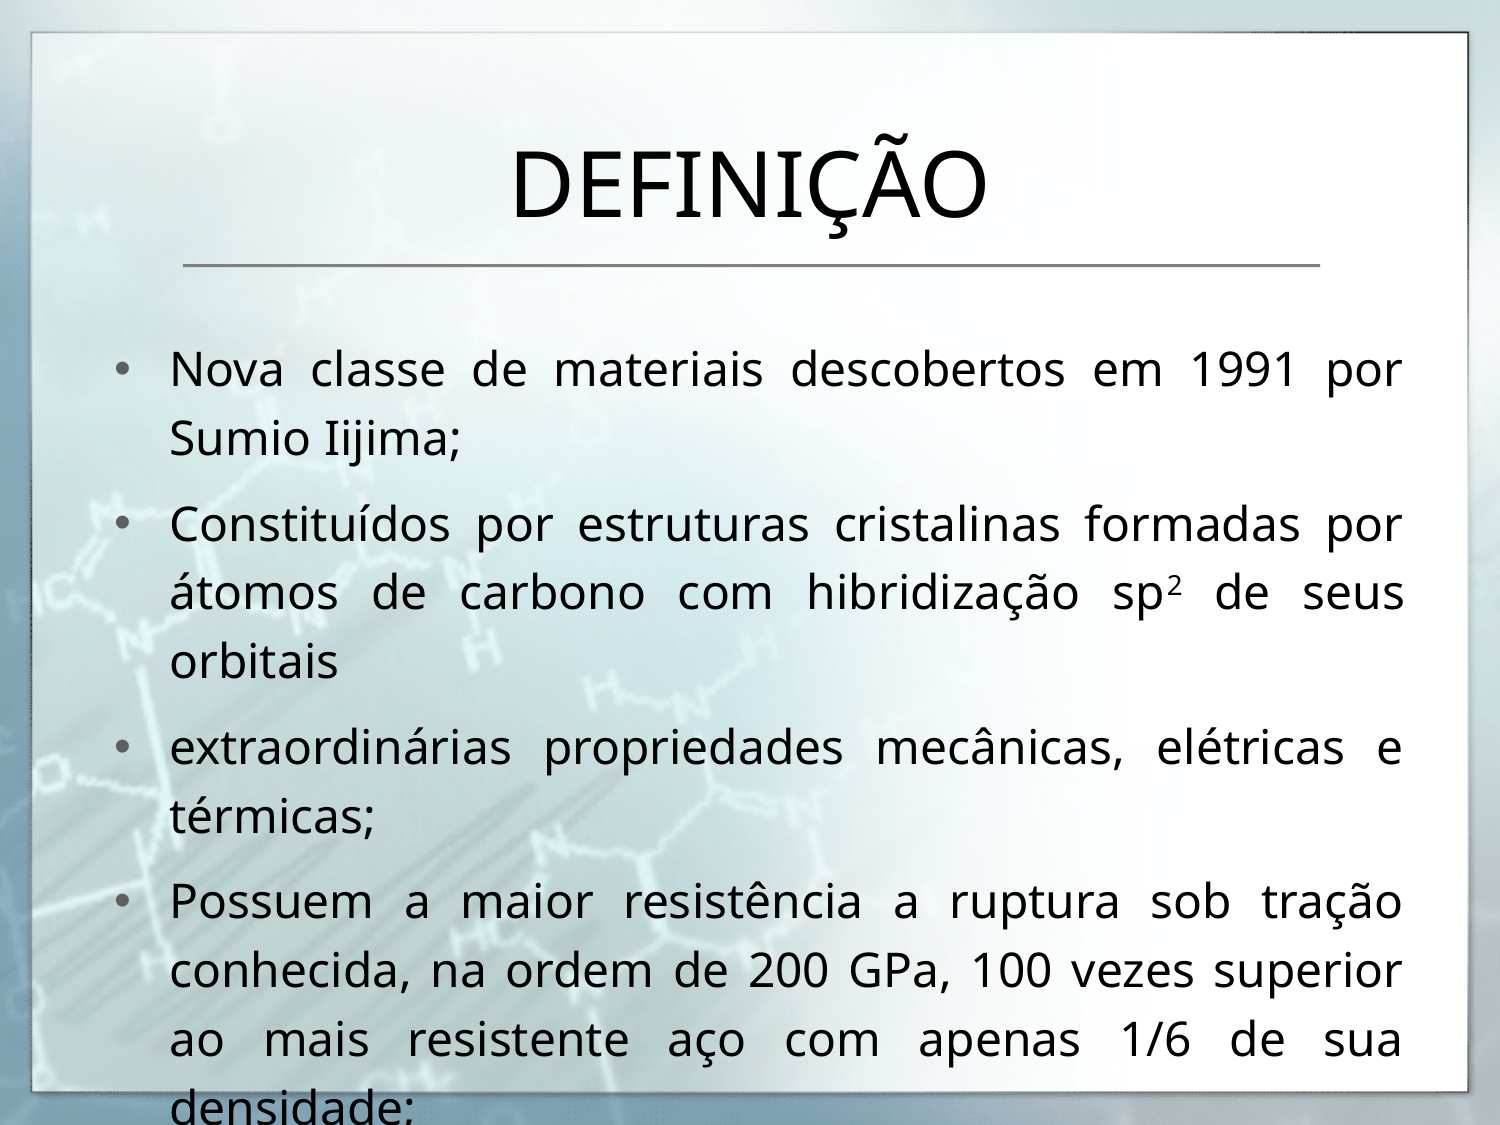

DEFINIÇÃO
Nova classe de materiais descobertos em 1991 por Sumio Iijima;
Constituídos por estruturas cristalinas formadas por átomos de carbono com hibridização sp2 de seus orbitais
extraordinárias propriedades mecânicas, elétricas e térmicas;
Possuem a maior resistência a ruptura sob tração conhecida, na ordem de 200 GPa, 100 vezes superior ao mais resistente aço com apenas 1/6 de sua densidade;